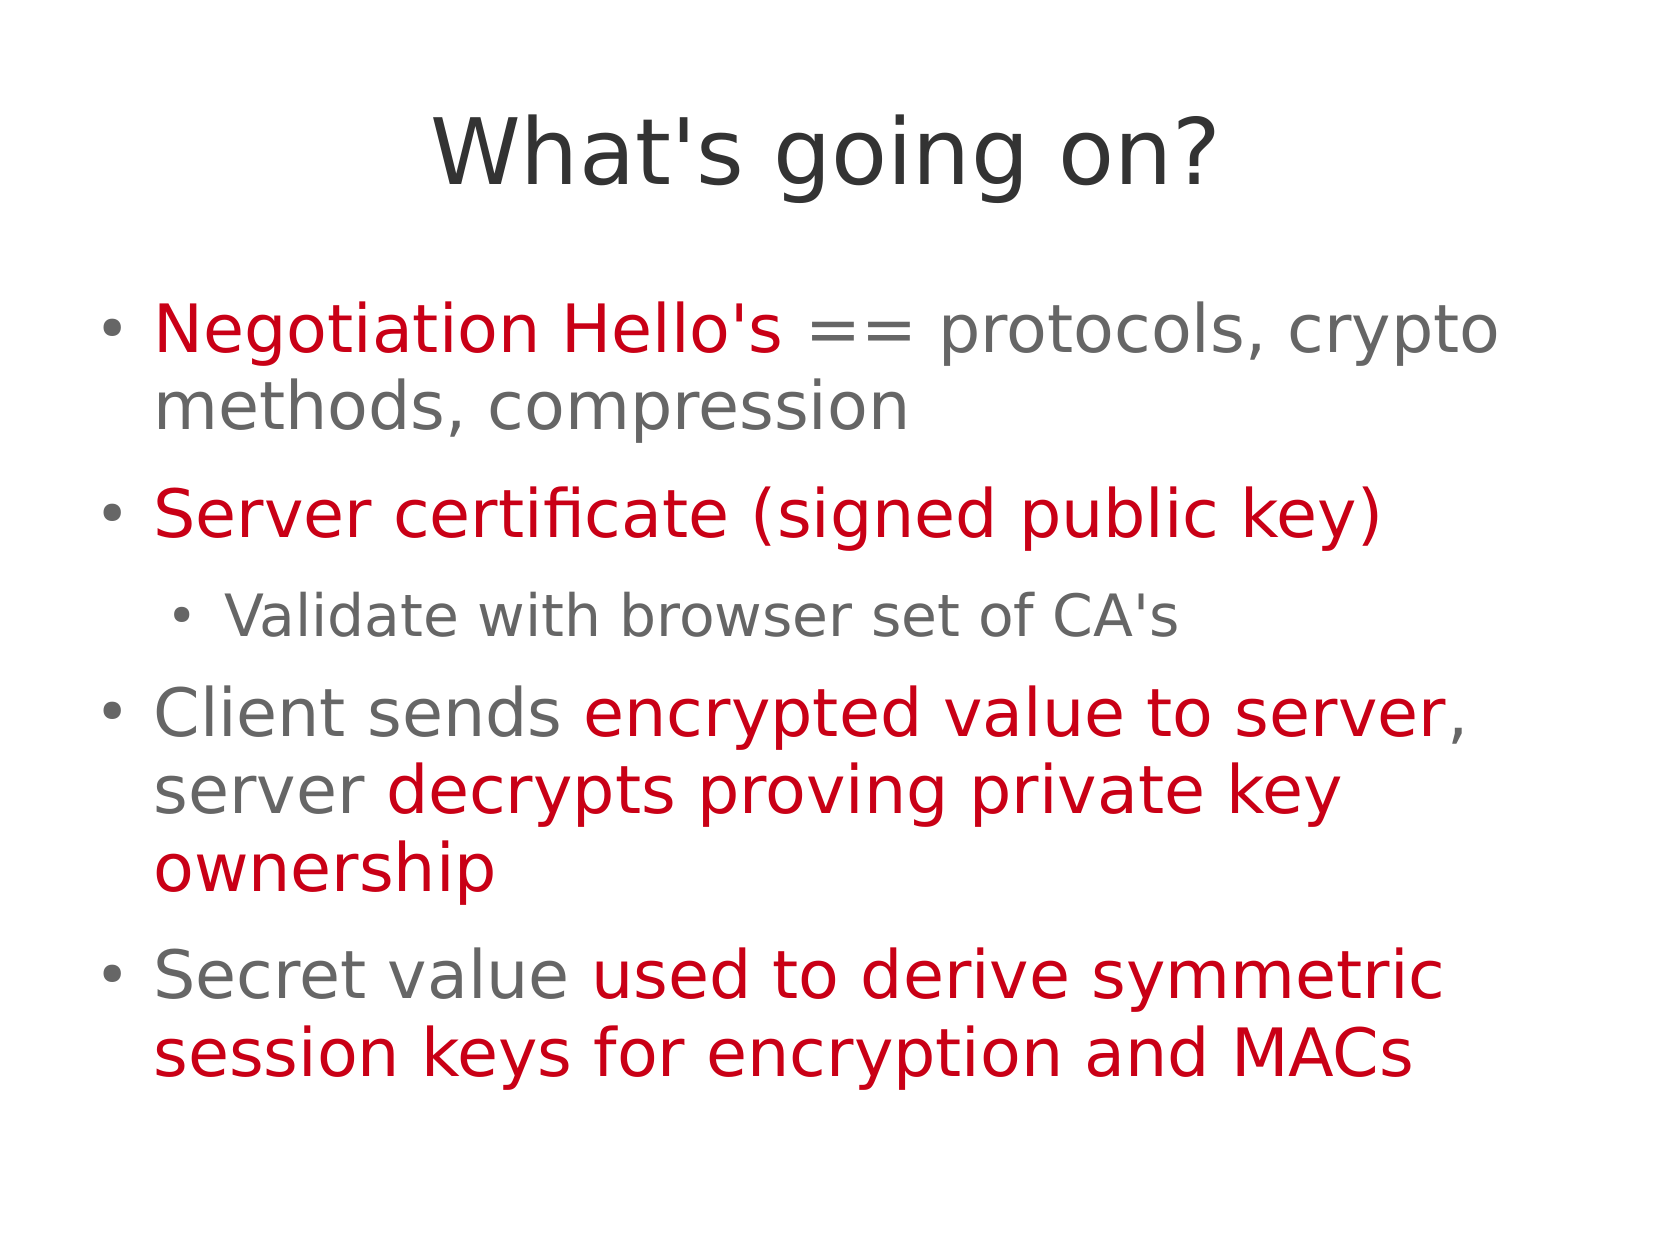

# What's going on?
Negotiation Hello's == protocols, crypto methods, compression
Server certificate (signed public key)
Validate with browser set of CA's
Client sends encrypted value to server, server decrypts proving private key ownership
Secret value used to derive symmetric session keys for encryption and MACs